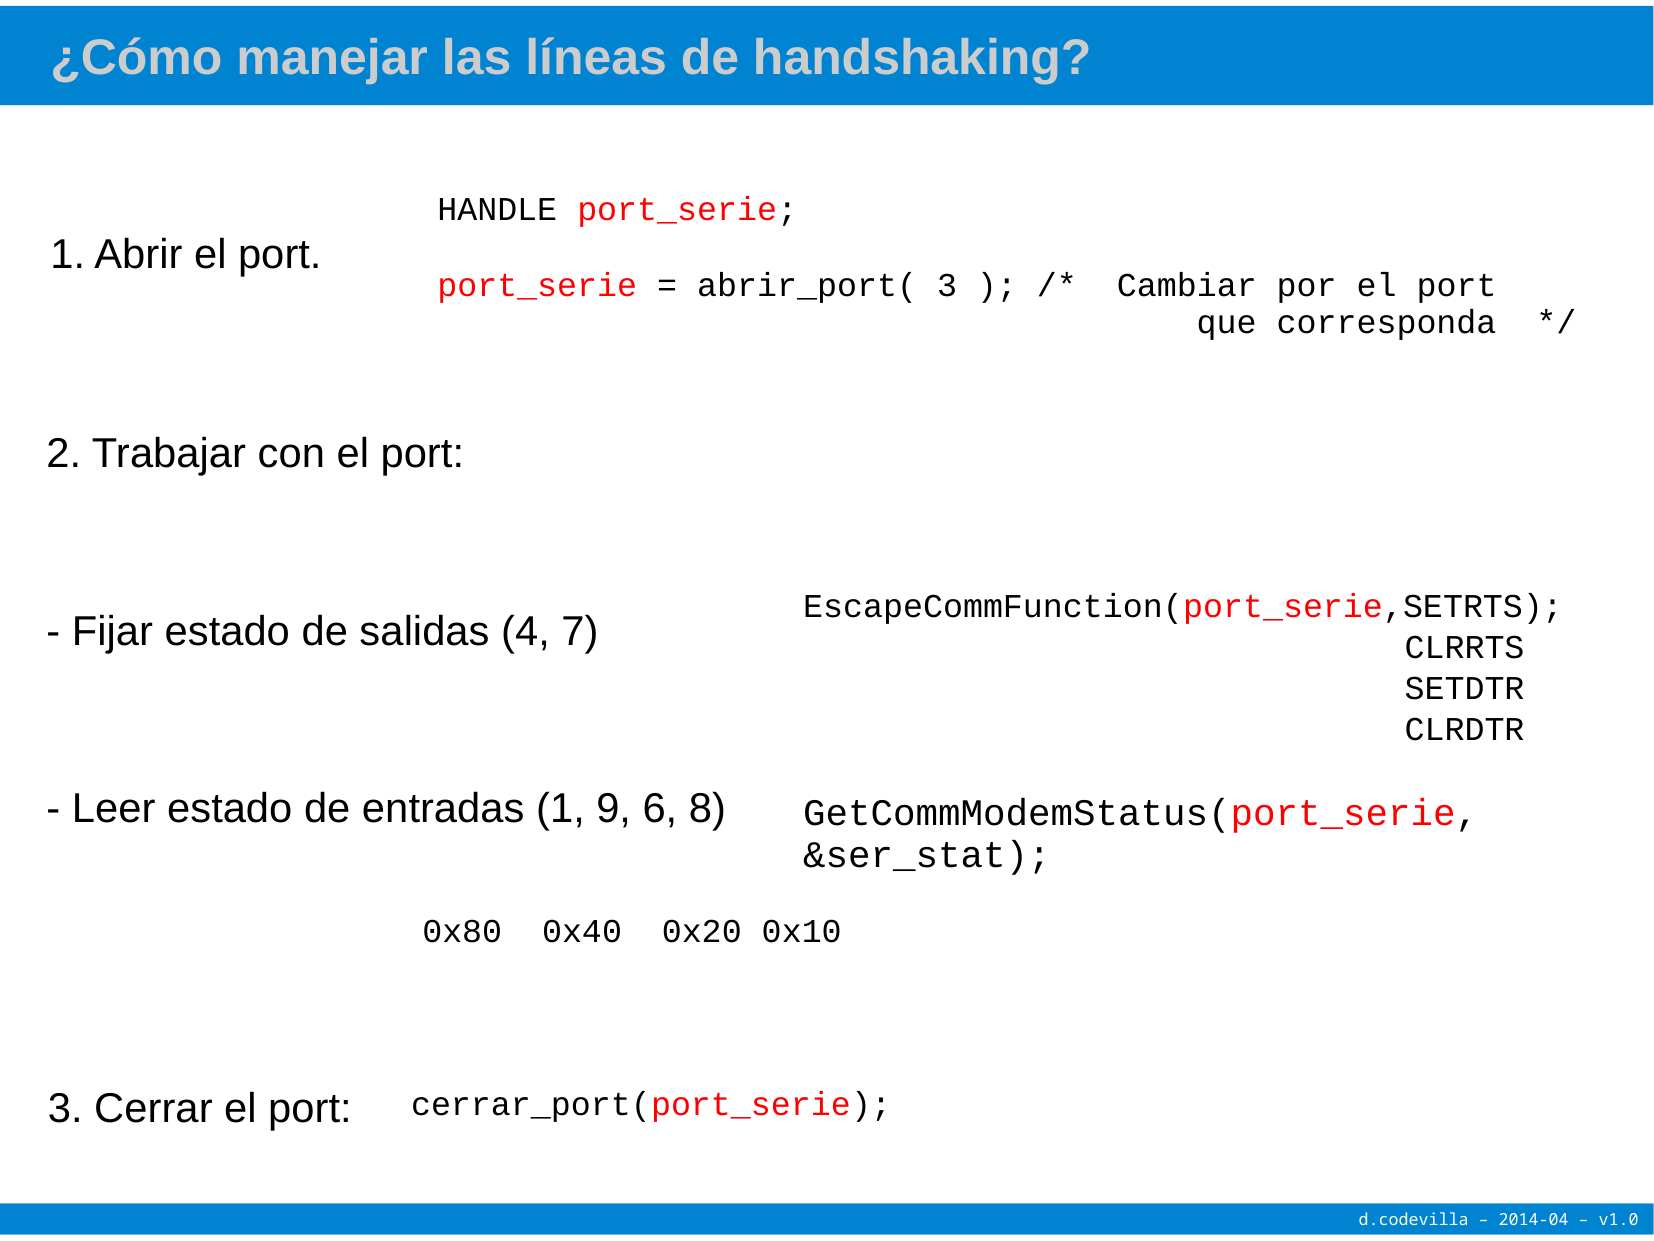

¿Cómo manejar las líneas de handshaking?
1. Abrir el port.
2. Trabajar con el port:
- Fijar estado de salidas (4, 7)
- Leer estado de entradas (1, 9, 6, 8)
HANDLE port_serie;
port_serie = abrir_port( 3 ); /* Cambiar por el port que corresponda */
EscapeCommFunction(port_serie,SETRTS);
CLRRTS
SETDTR
CLRDTR
GetCommModemStatus(port_serie, &ser_stat);
0x80 0x40 0x20 0x10
3. Cerrar el port:
cerrar_port(port_serie);